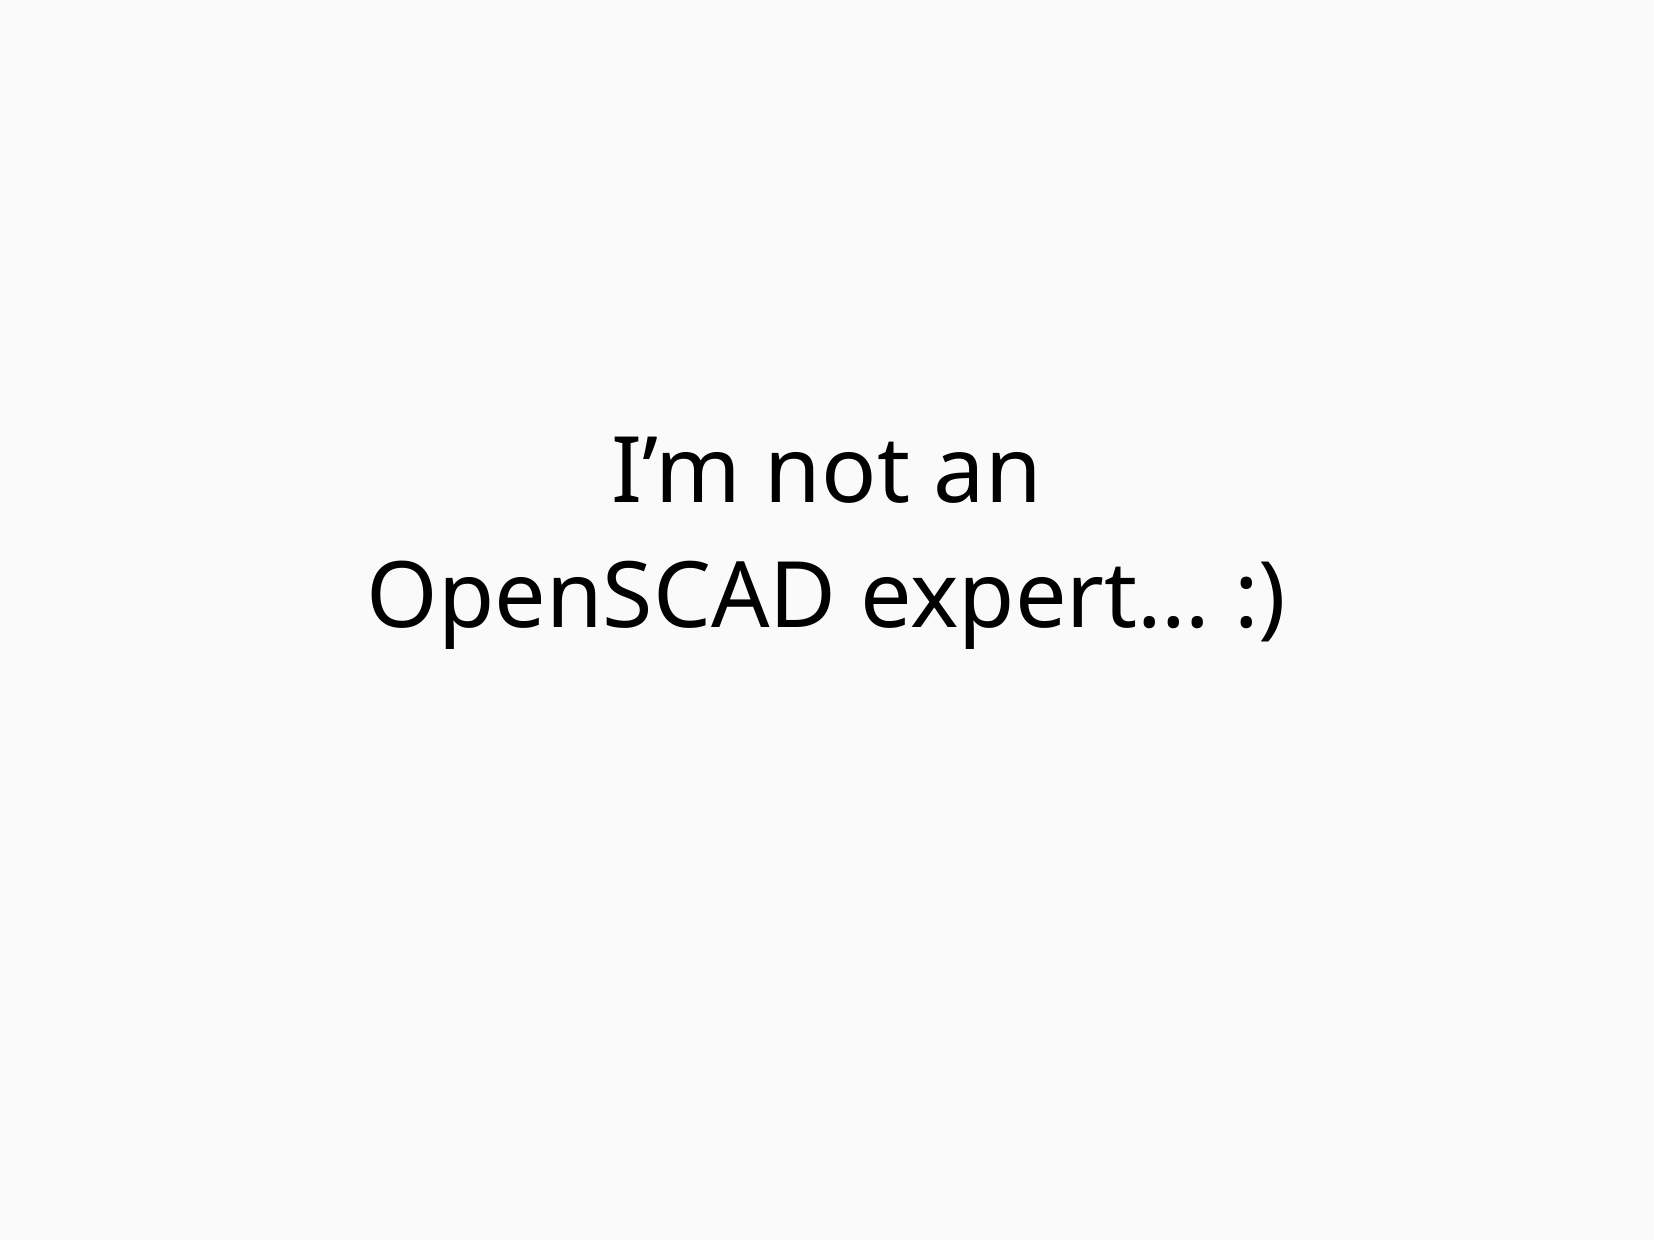

# I’m not an
OpenSCAD expert… :)